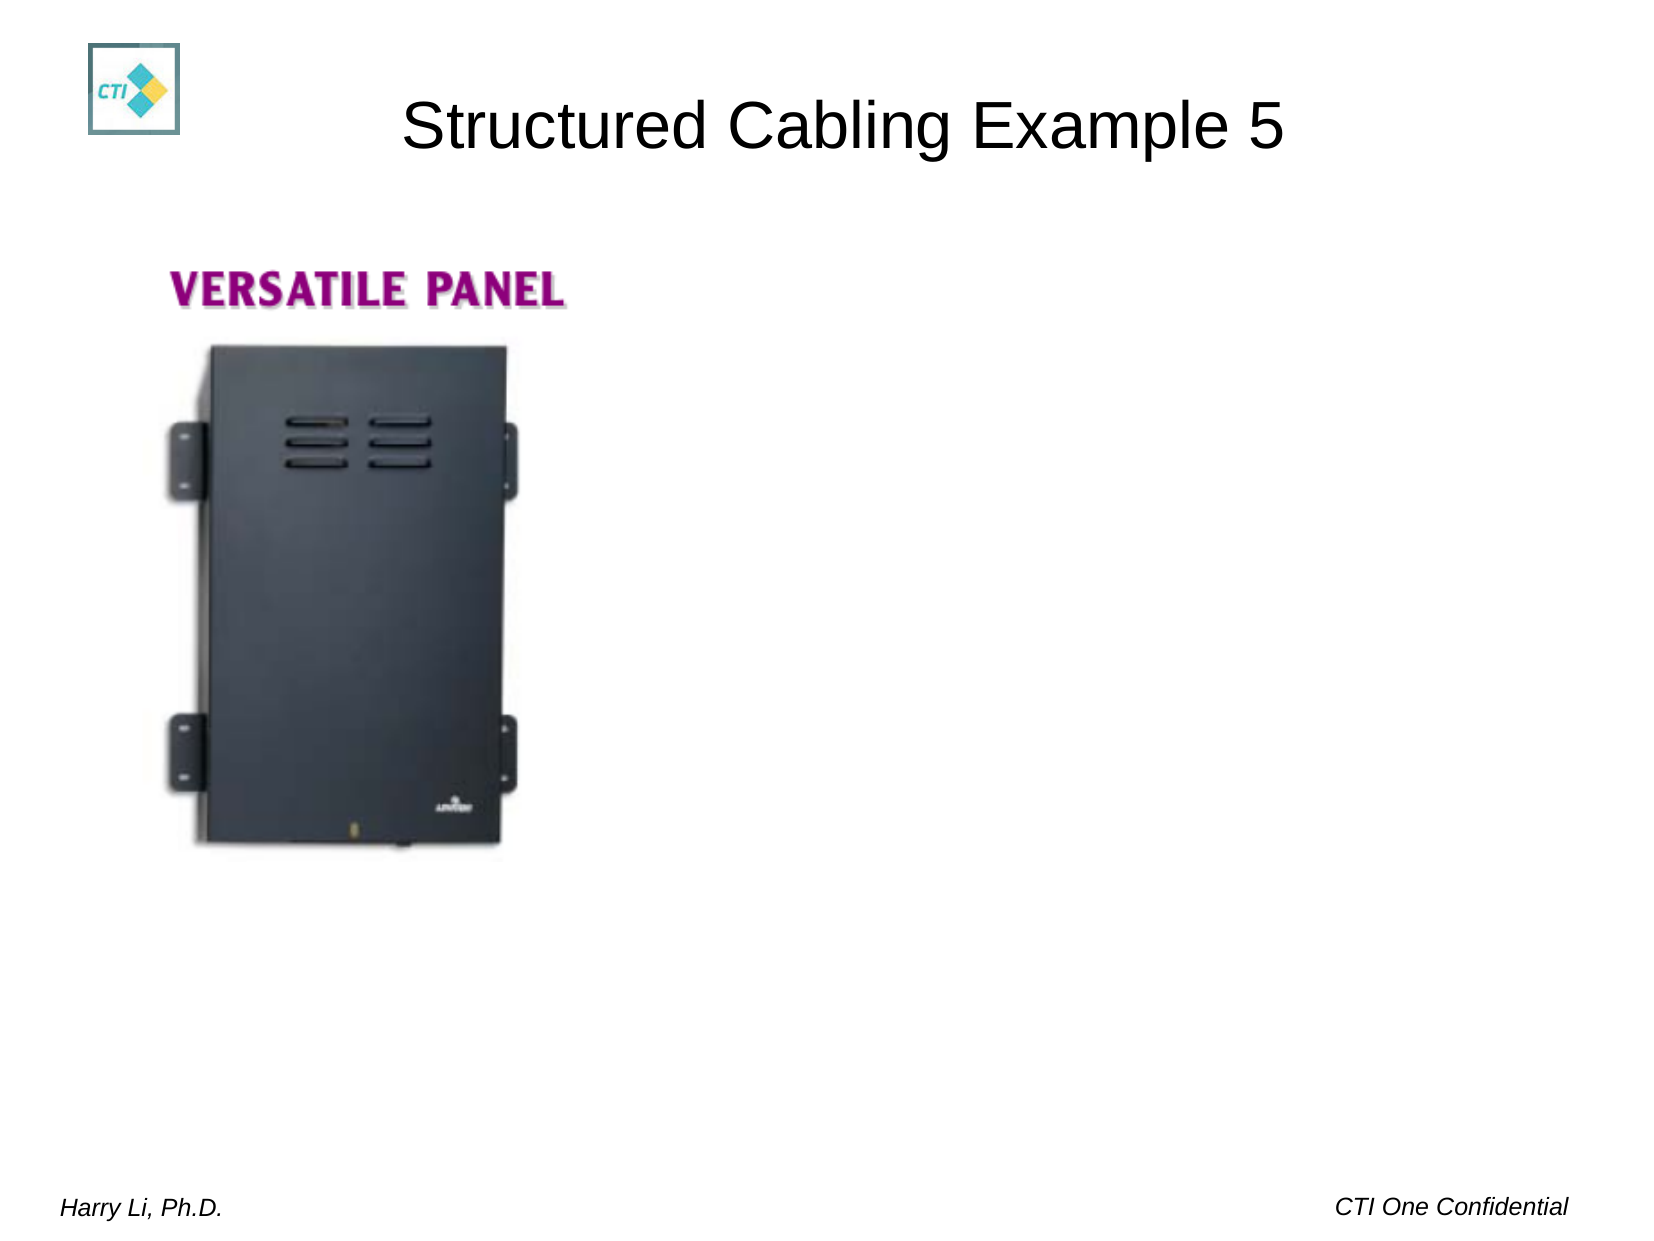

# Structured Cabling Example 5
Harry Li, Ph.D.
CTI One Confidential